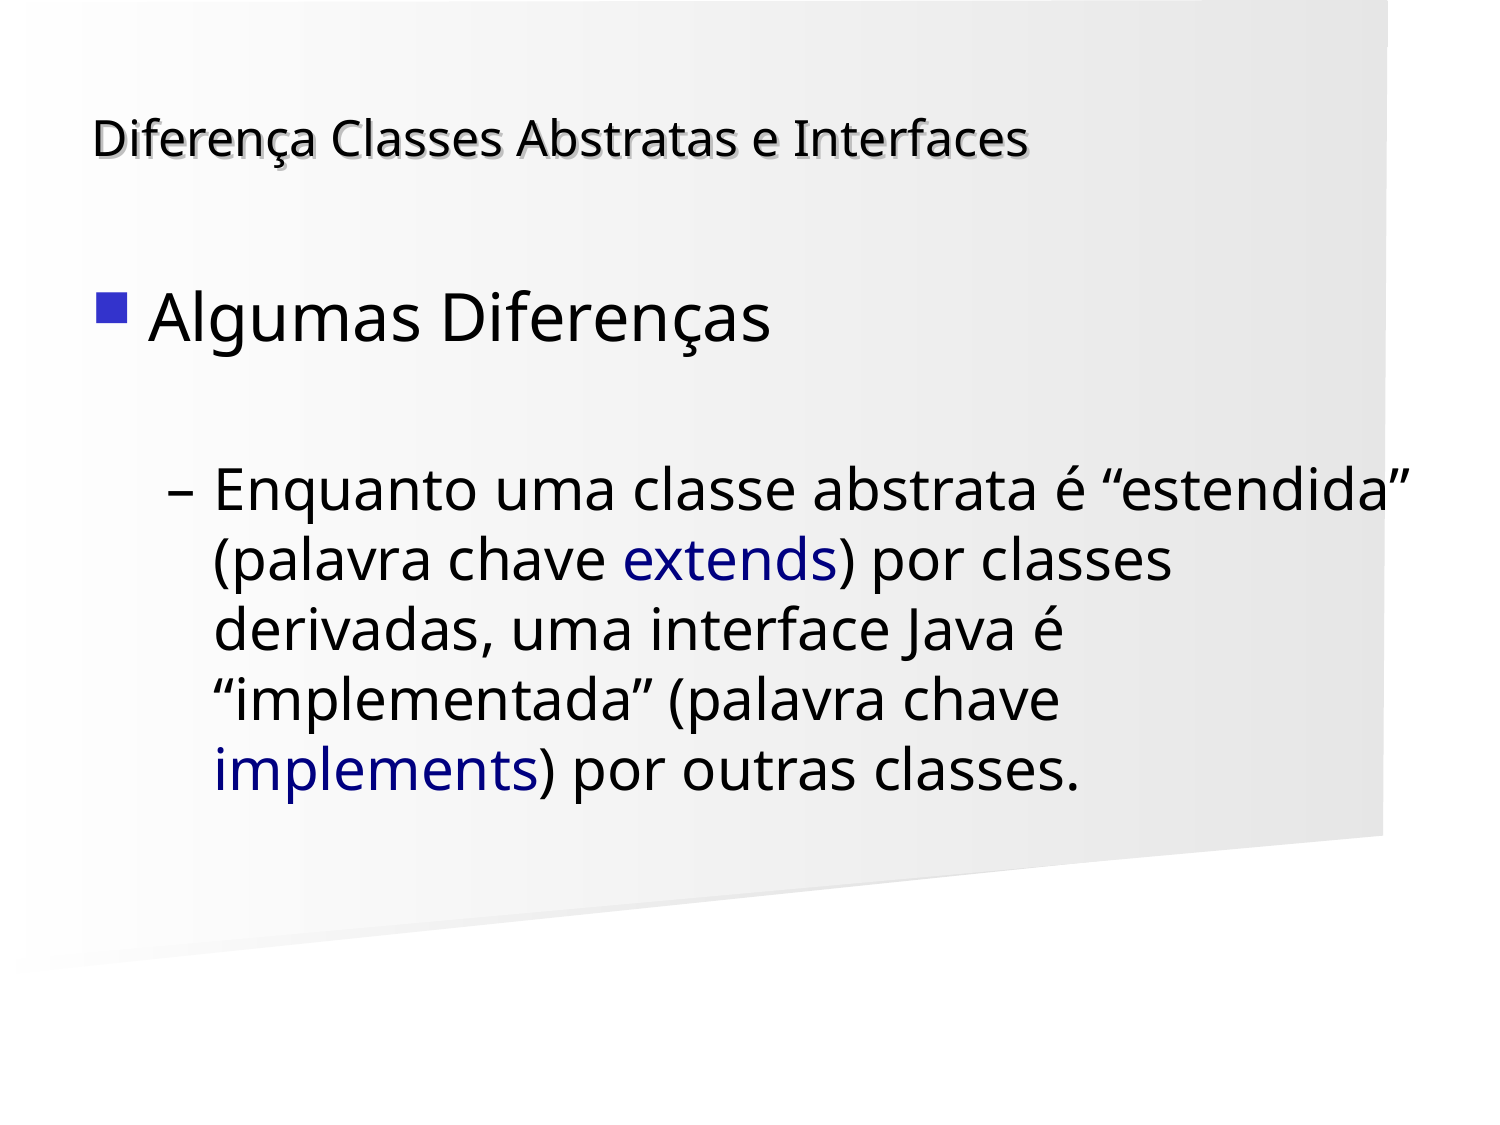

# Diferença Classes Abstratas e Interfaces
Algumas Diferenças
Enquanto uma classe abstrata é “estendida” (palavra chave extends) por classes derivadas, uma interface Java é “implementada” (palavra chave implements) por outras classes.